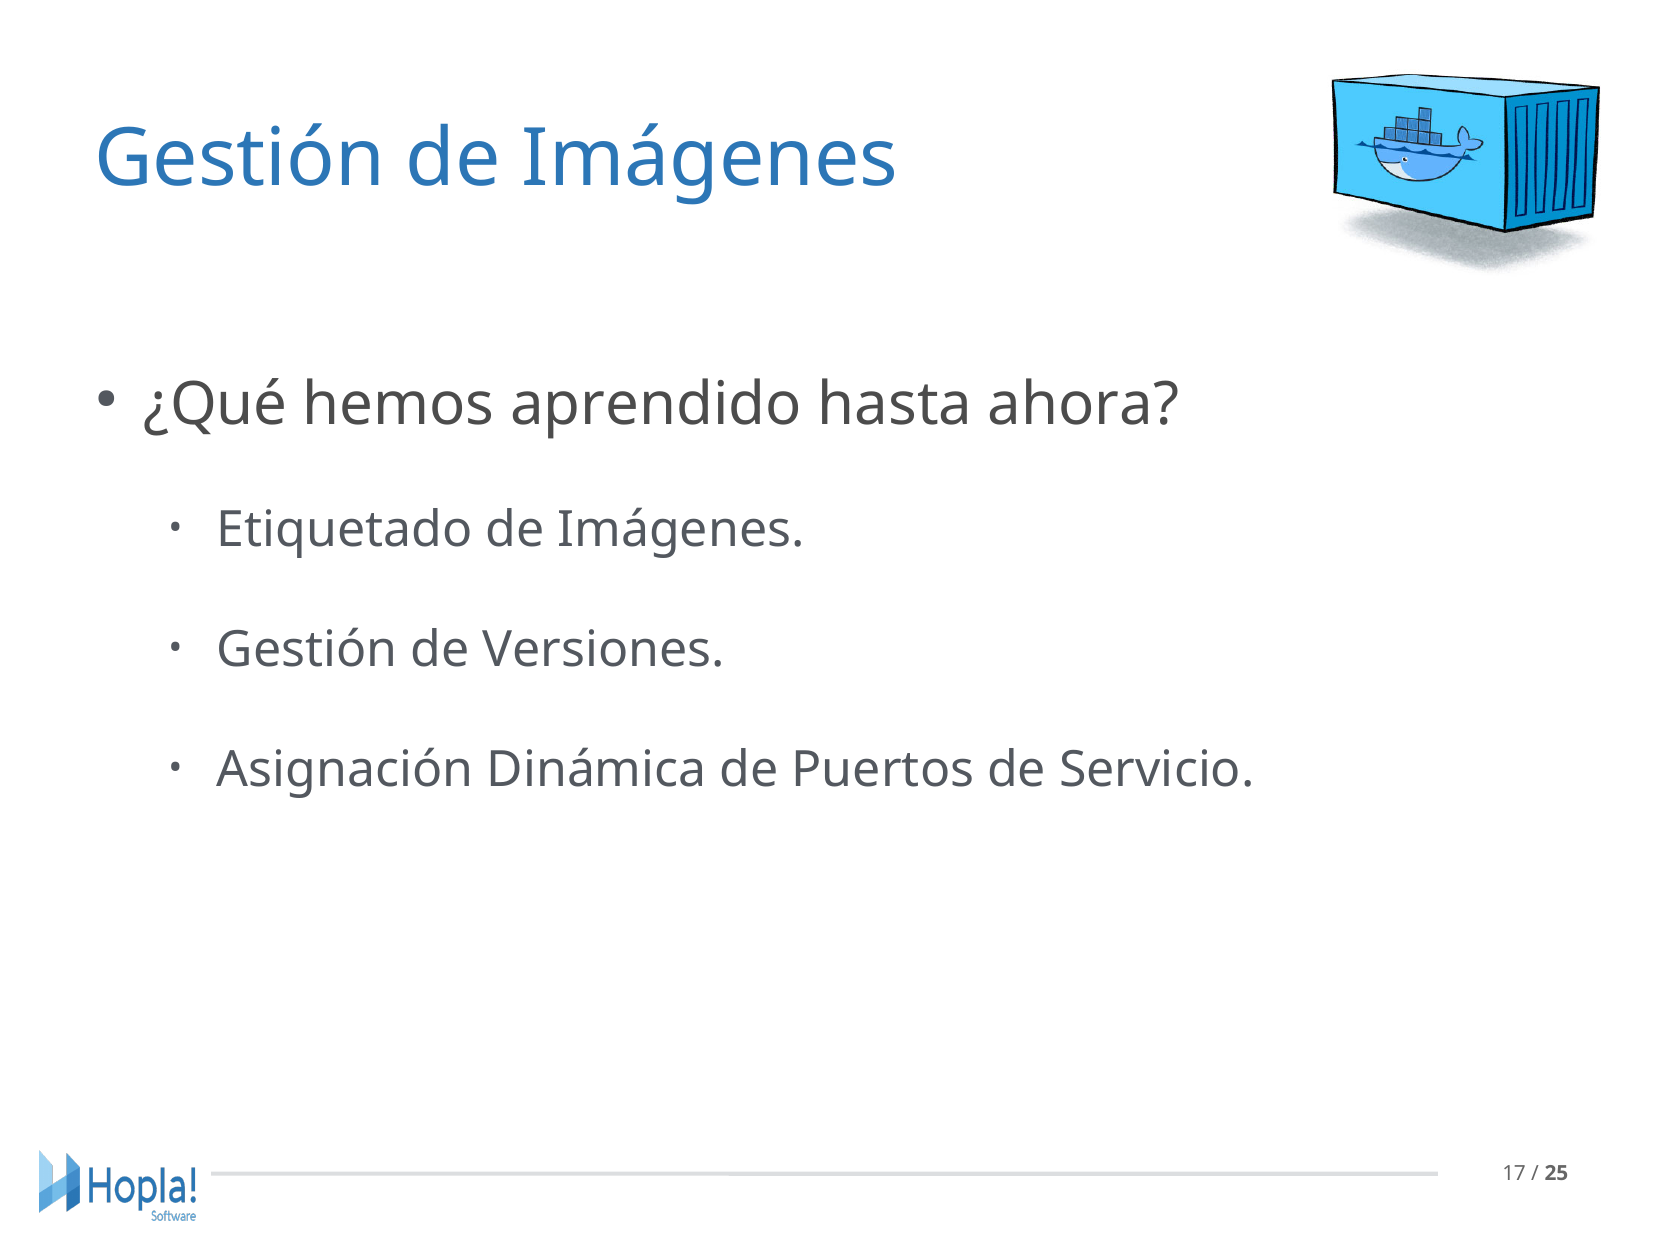

# Gestión de Imágenes
¿Qué hemos aprendido hasta ahora?
Etiquetado de Imágenes.
Gestión de Versiones.
Asignación Dinámica de Puertos de Servicio.
17